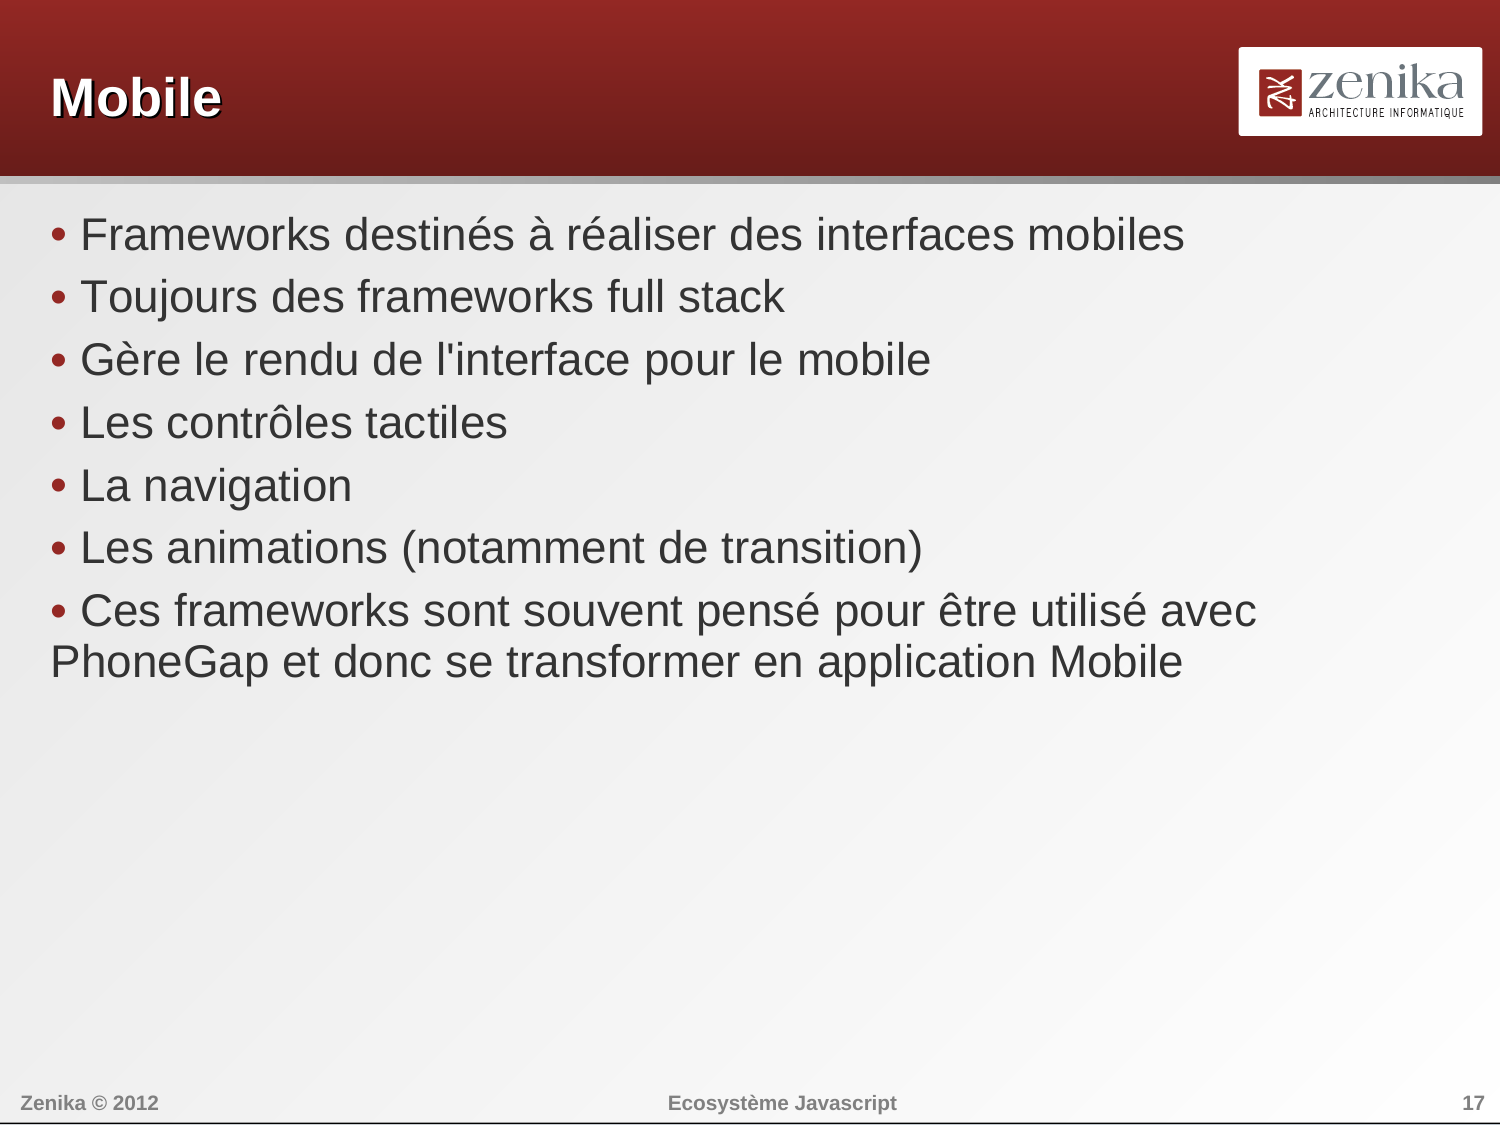

# Mobile
 Frameworks destinés à réaliser des interfaces mobiles
 Toujours des frameworks full stack
 Gère le rendu de l'interface pour le mobile
 Les contrôles tactiles
 La navigation
 Les animations (notamment de transition)
 Ces frameworks sont souvent pensé pour être utilisé avec PhoneGap et donc se transformer en application Mobile